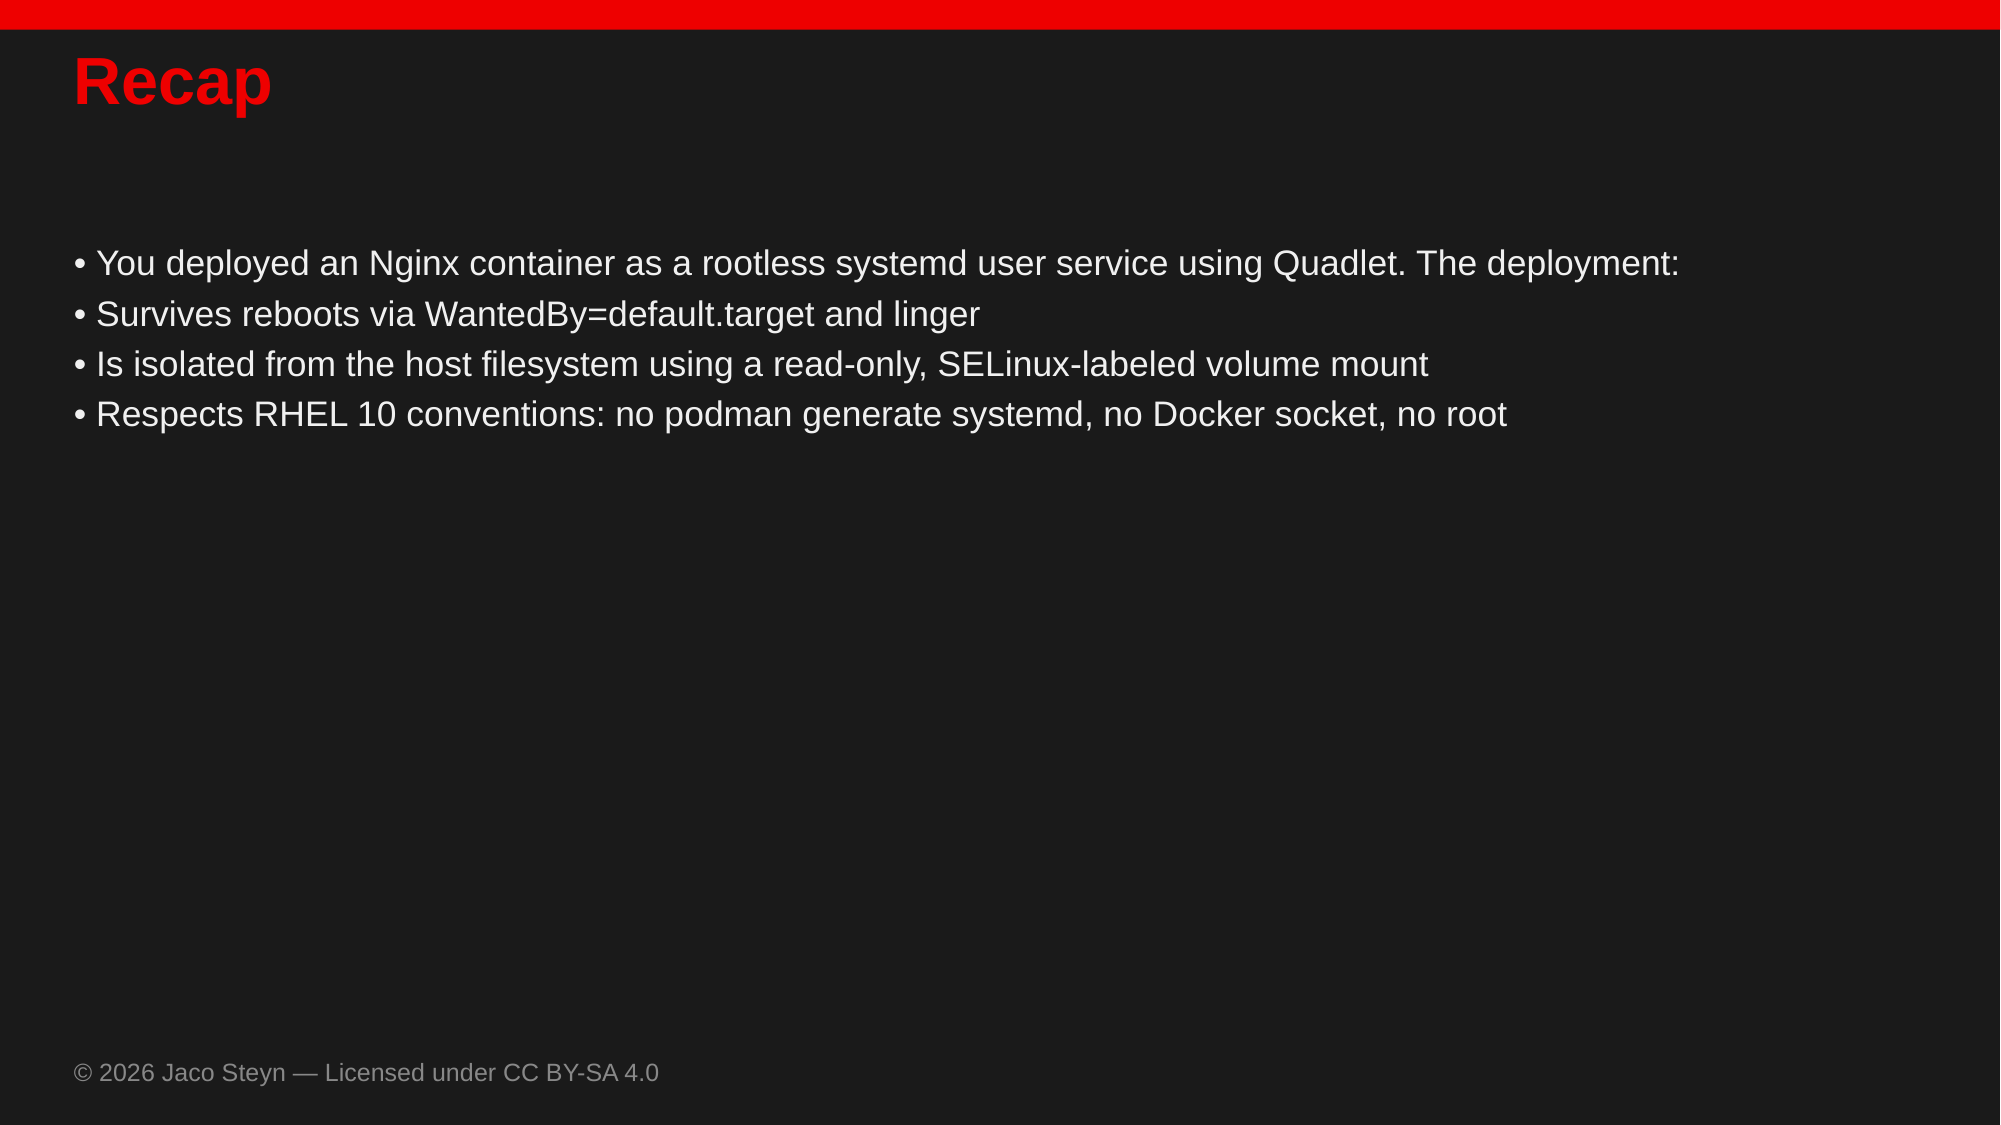

Recap
• You deployed an Nginx container as a rootless systemd user service using Quadlet. The deployment:
• Survives reboots via WantedBy=default.target and linger
• Is isolated from the host filesystem using a read-only, SELinux-labeled volume mount
• Respects RHEL 10 conventions: no podman generate systemd, no Docker socket, no root
© 2026 Jaco Steyn — Licensed under CC BY-SA 4.0